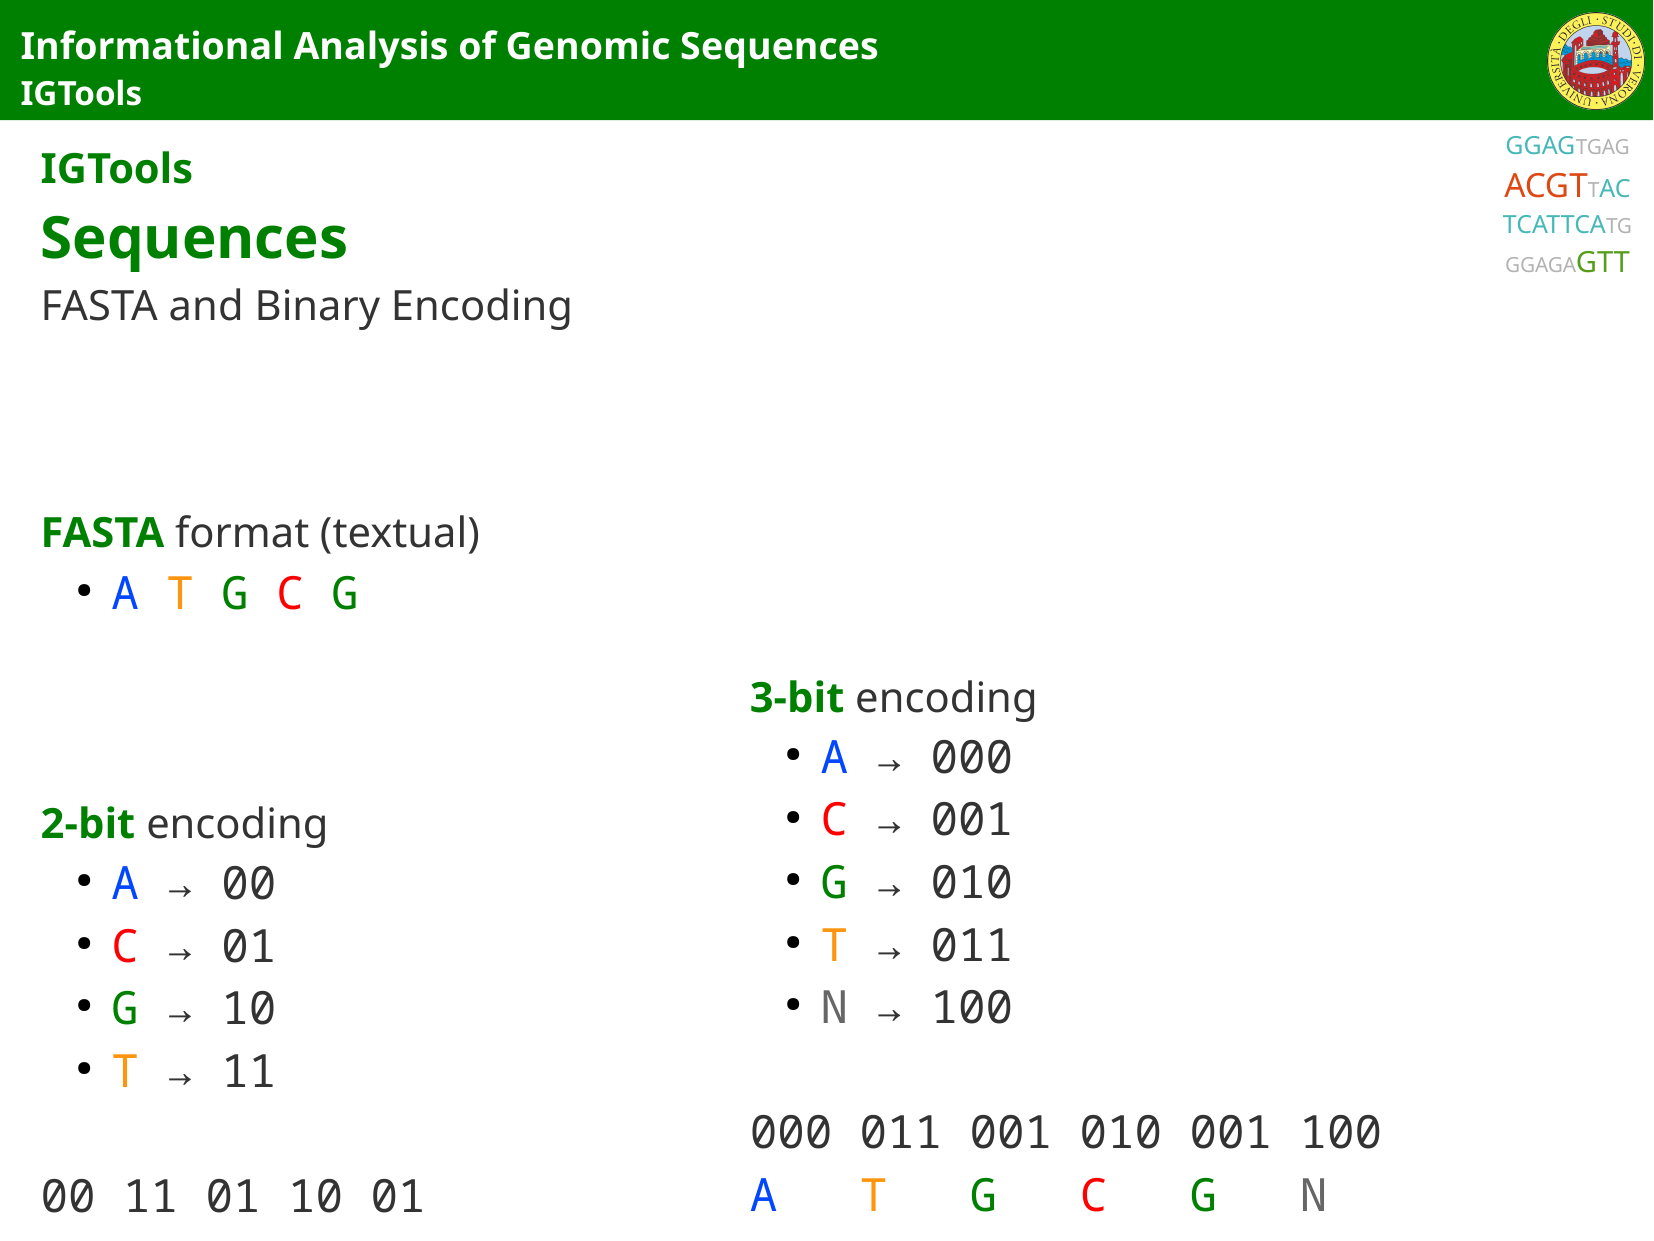

Informational Analysis of Genomic Sequences
IGTools
GGAGTGAGACGTTACTCATTCATGGGAGAGTT
IGTools
Sequences
FASTA and Binary Encoding
FASTA format (textual)
A T G C G
2-bit encoding
A → 00
C → 01
G → 10
T → 11
00 11 01 10 01
A T G C G
3-bit encoding
A → 000
C → 001
G → 010
T → 011
N → 100
000 011 001 010 001 100
A T G C G N